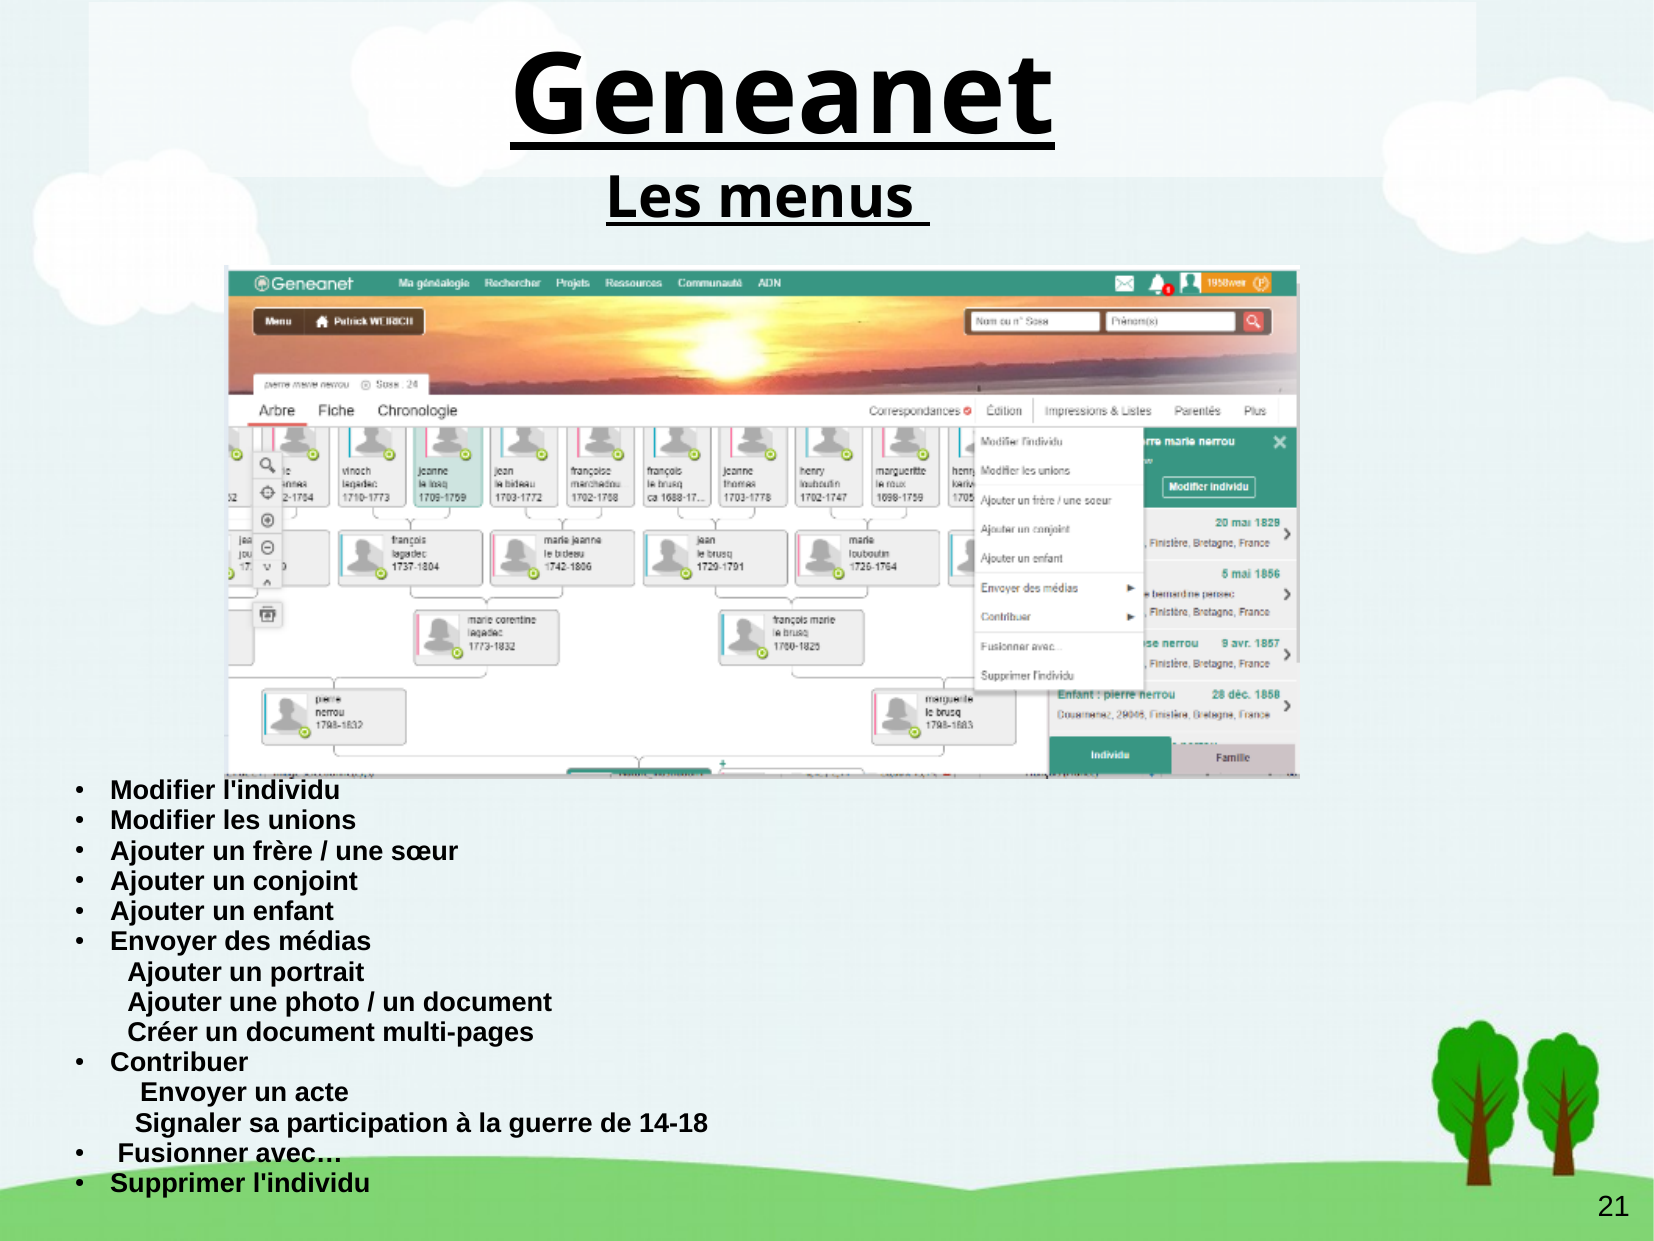

# Geneanet
Les menus
Modifier l'individu
Modifier les unions
Ajouter un frère / une sœur
Ajouter un conjoint
Ajouter un enfant
Envoyer des médias
 Ajouter un portrait
 Ajouter une photo / un document
 Créer un document multi-pages
Contribuer
 Envoyer un acte
 Signaler sa participation à la guerre de 14-18
 Fusionner avec…
Supprimer l'individu
21